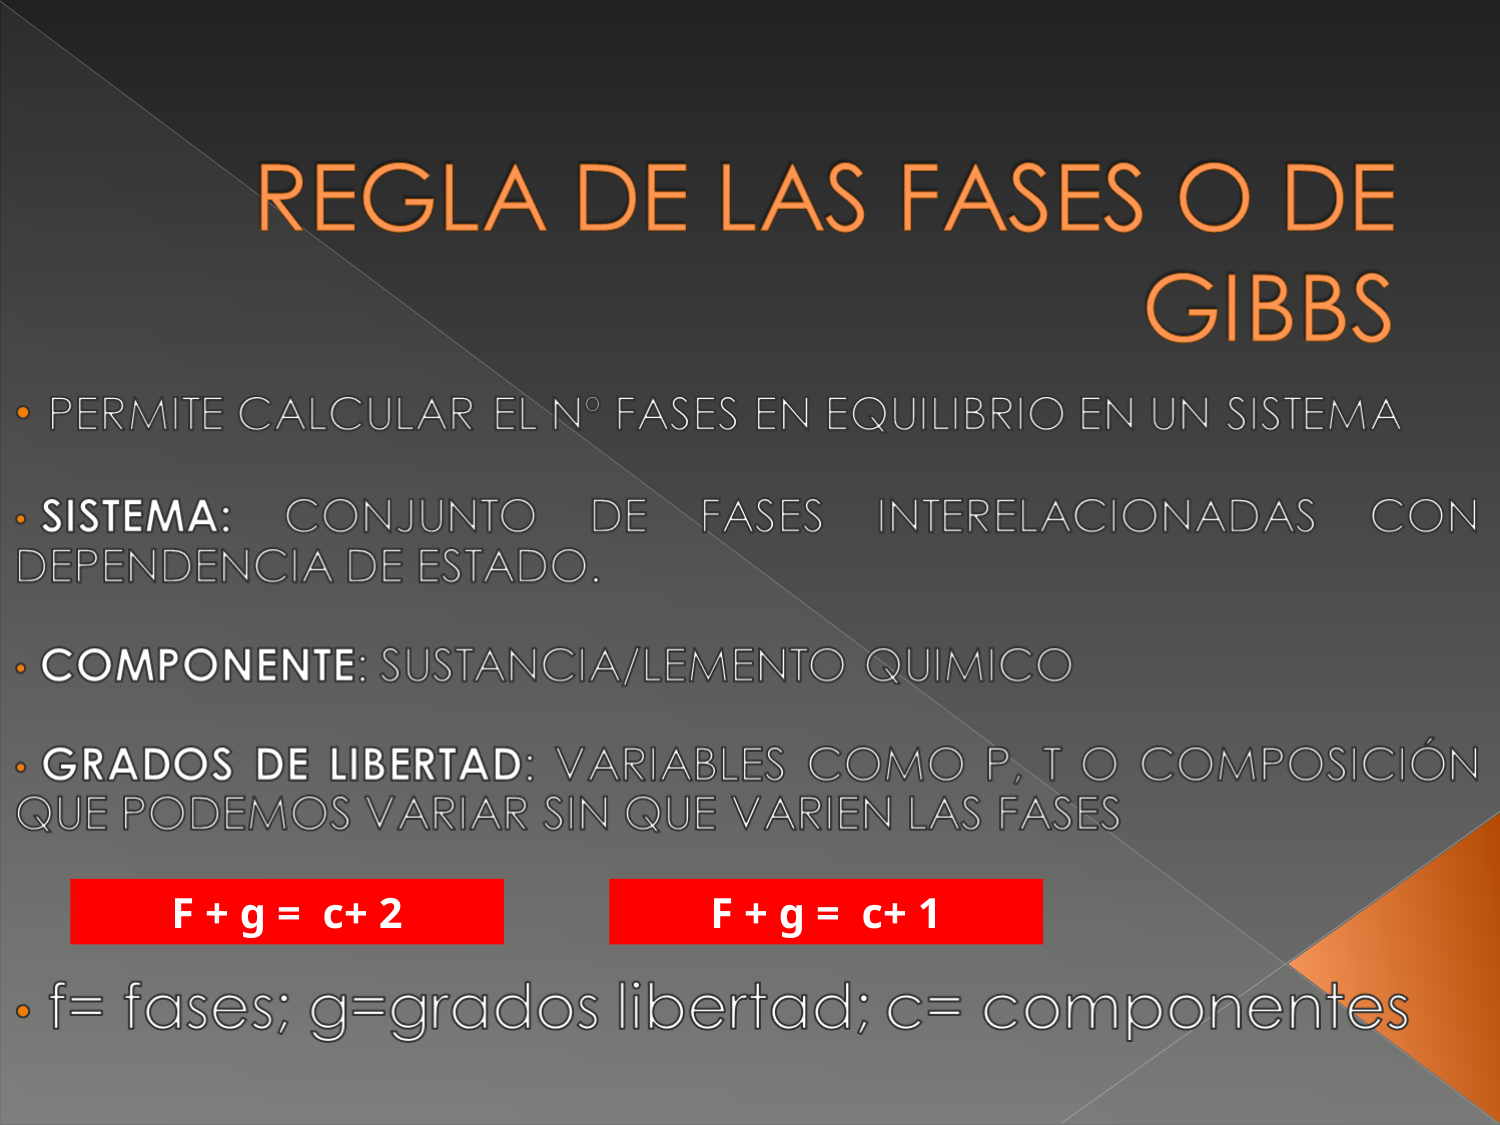

F + g = c+ 2
F + g = c+ 1